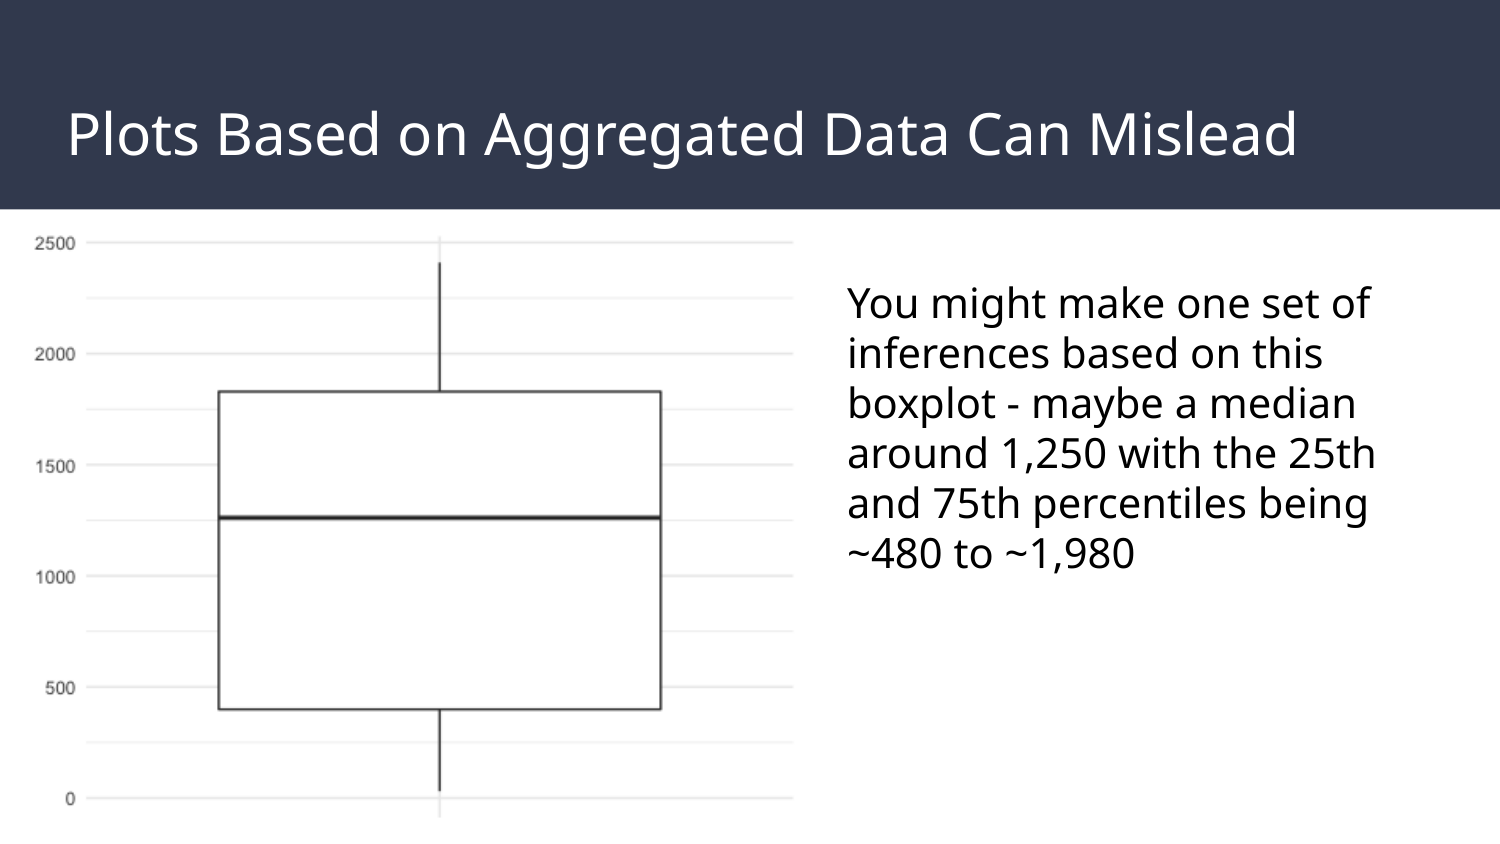

# Plots Based on Aggregated Data Can Mislead
You might make one set of inferences based on this boxplot - maybe a median around 1,250 with the 25th and 75th percentiles being ~480 to ~1,980